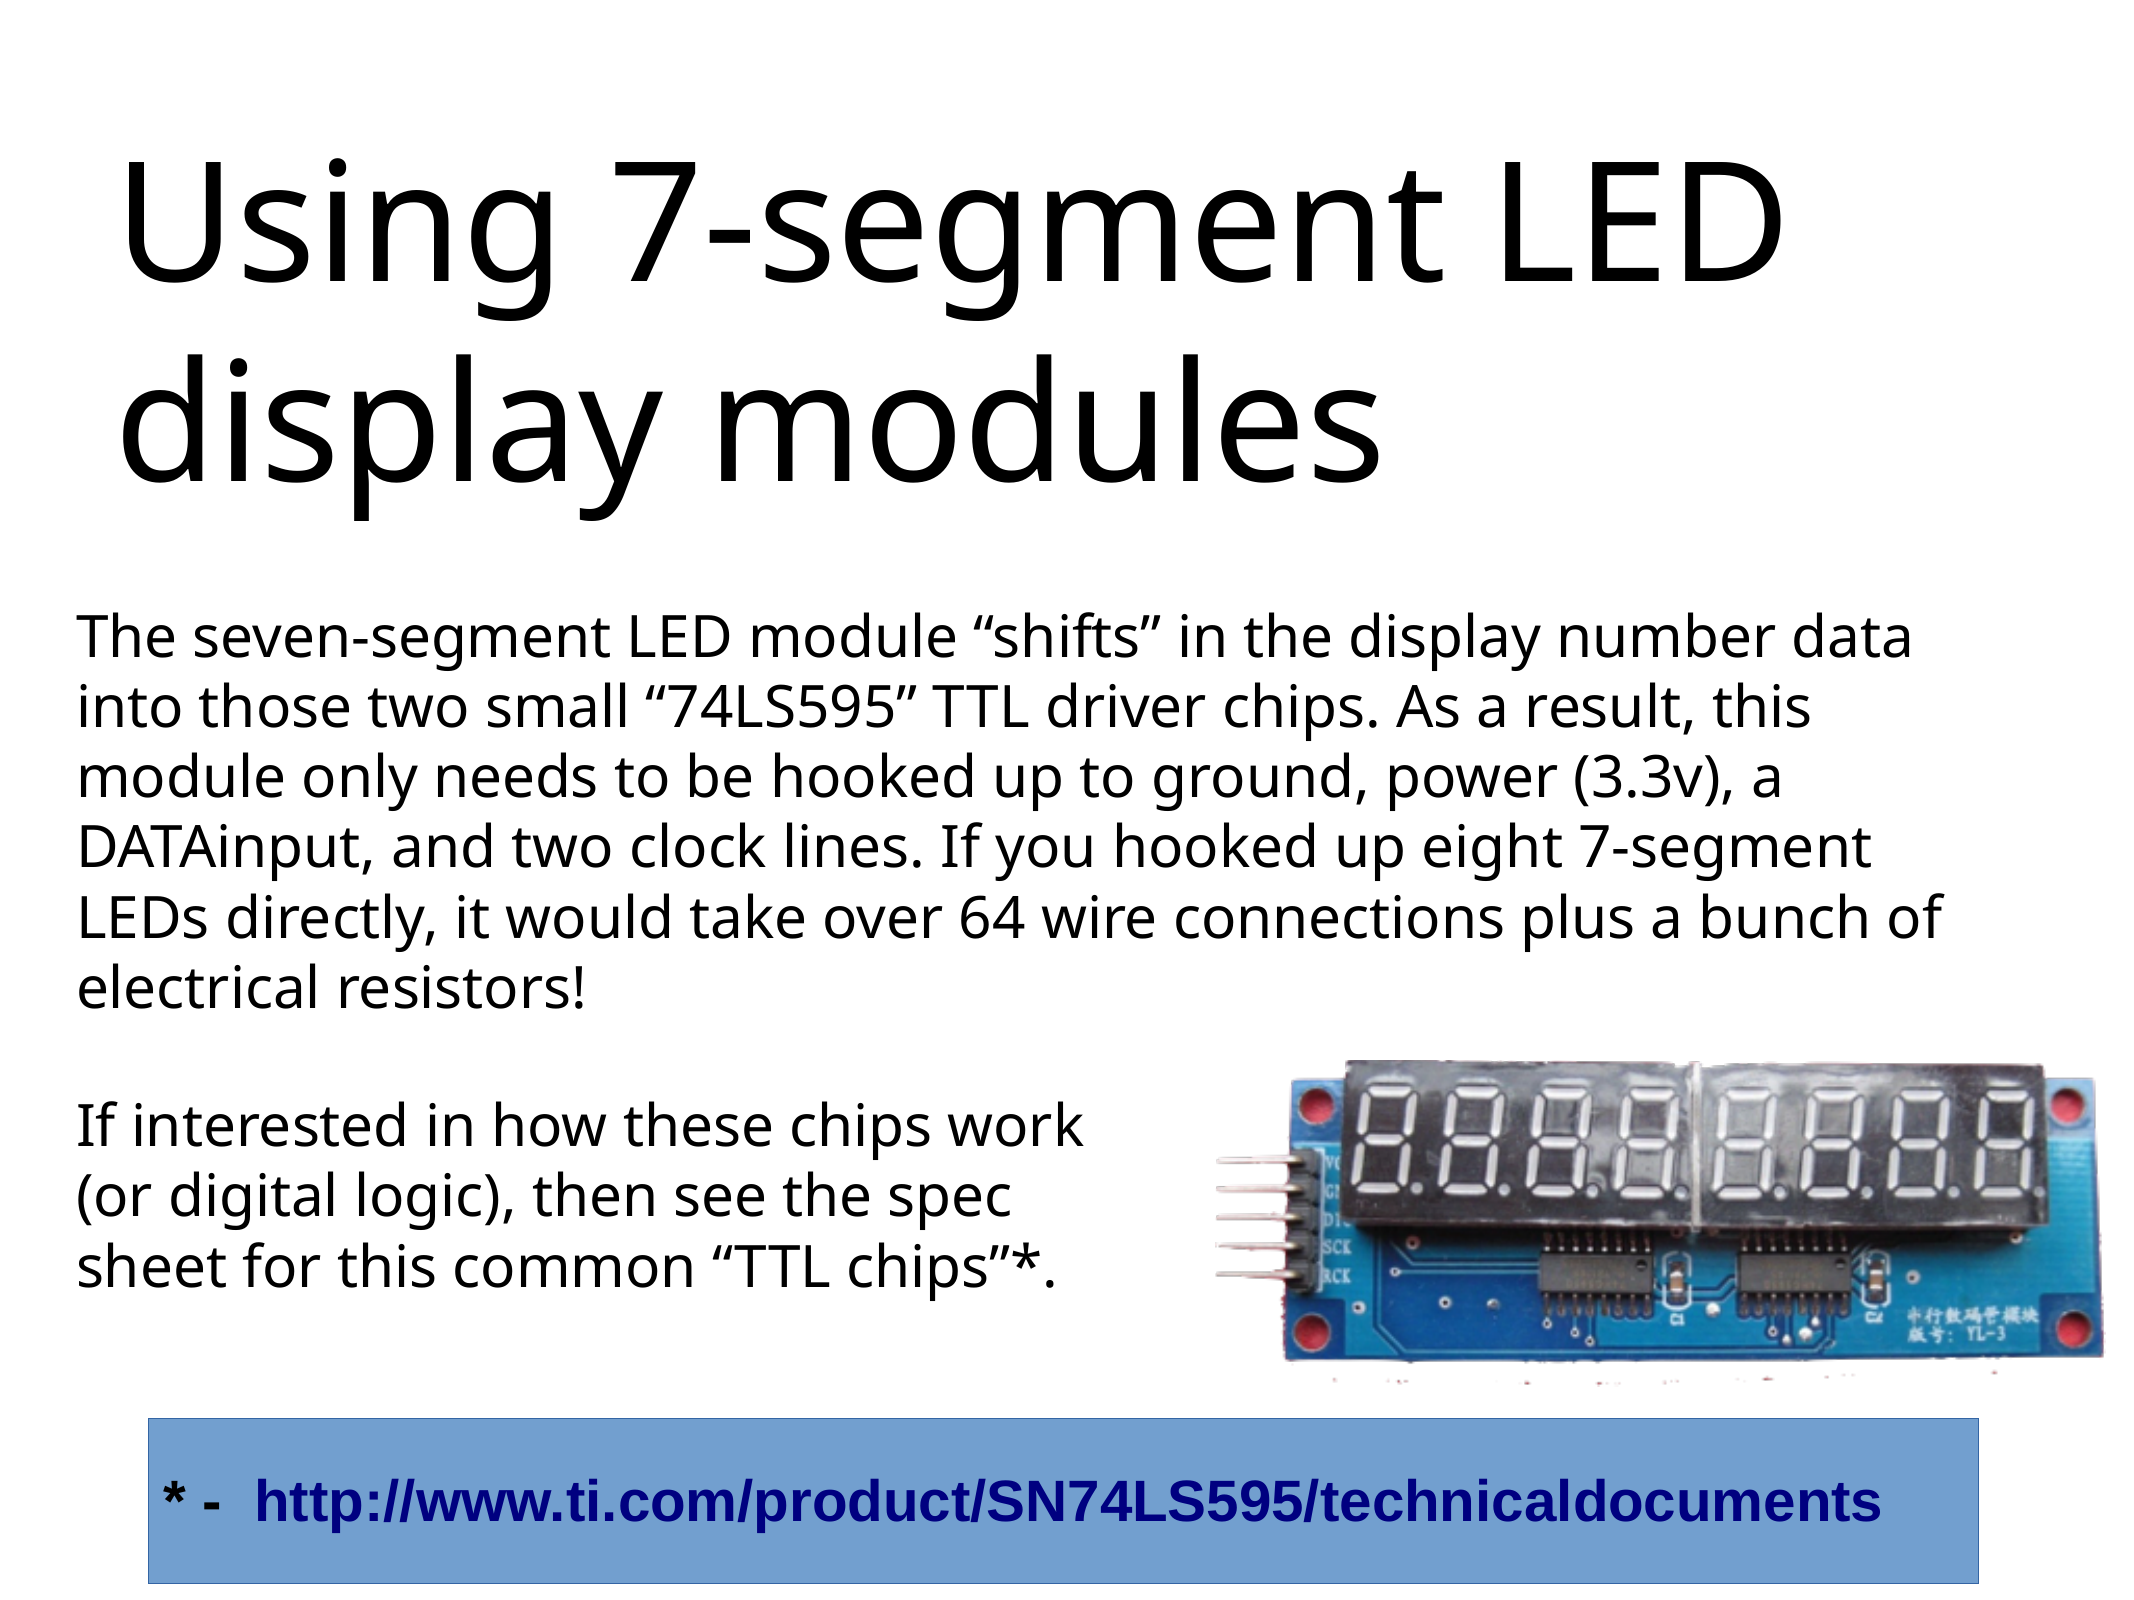

# Using 7-segment LED display modules
The seven-segment LED module “shifts” in the display number data into those two small “74LS595” TTL driver chips. As a result, this module only needs to be hooked up to ground, power (3.3v), a DATAinput, and two clock lines. If you hooked up eight 7-segment LEDs directly, it would take over 64 wire connections plus a bunch of electrical resistors!
If interested in how these chips work
(or digital logic), then see the spec
sheet for this common “TTL chips”*.
* - http://www.ti.com/product/SN74LS595/technicaldocuments